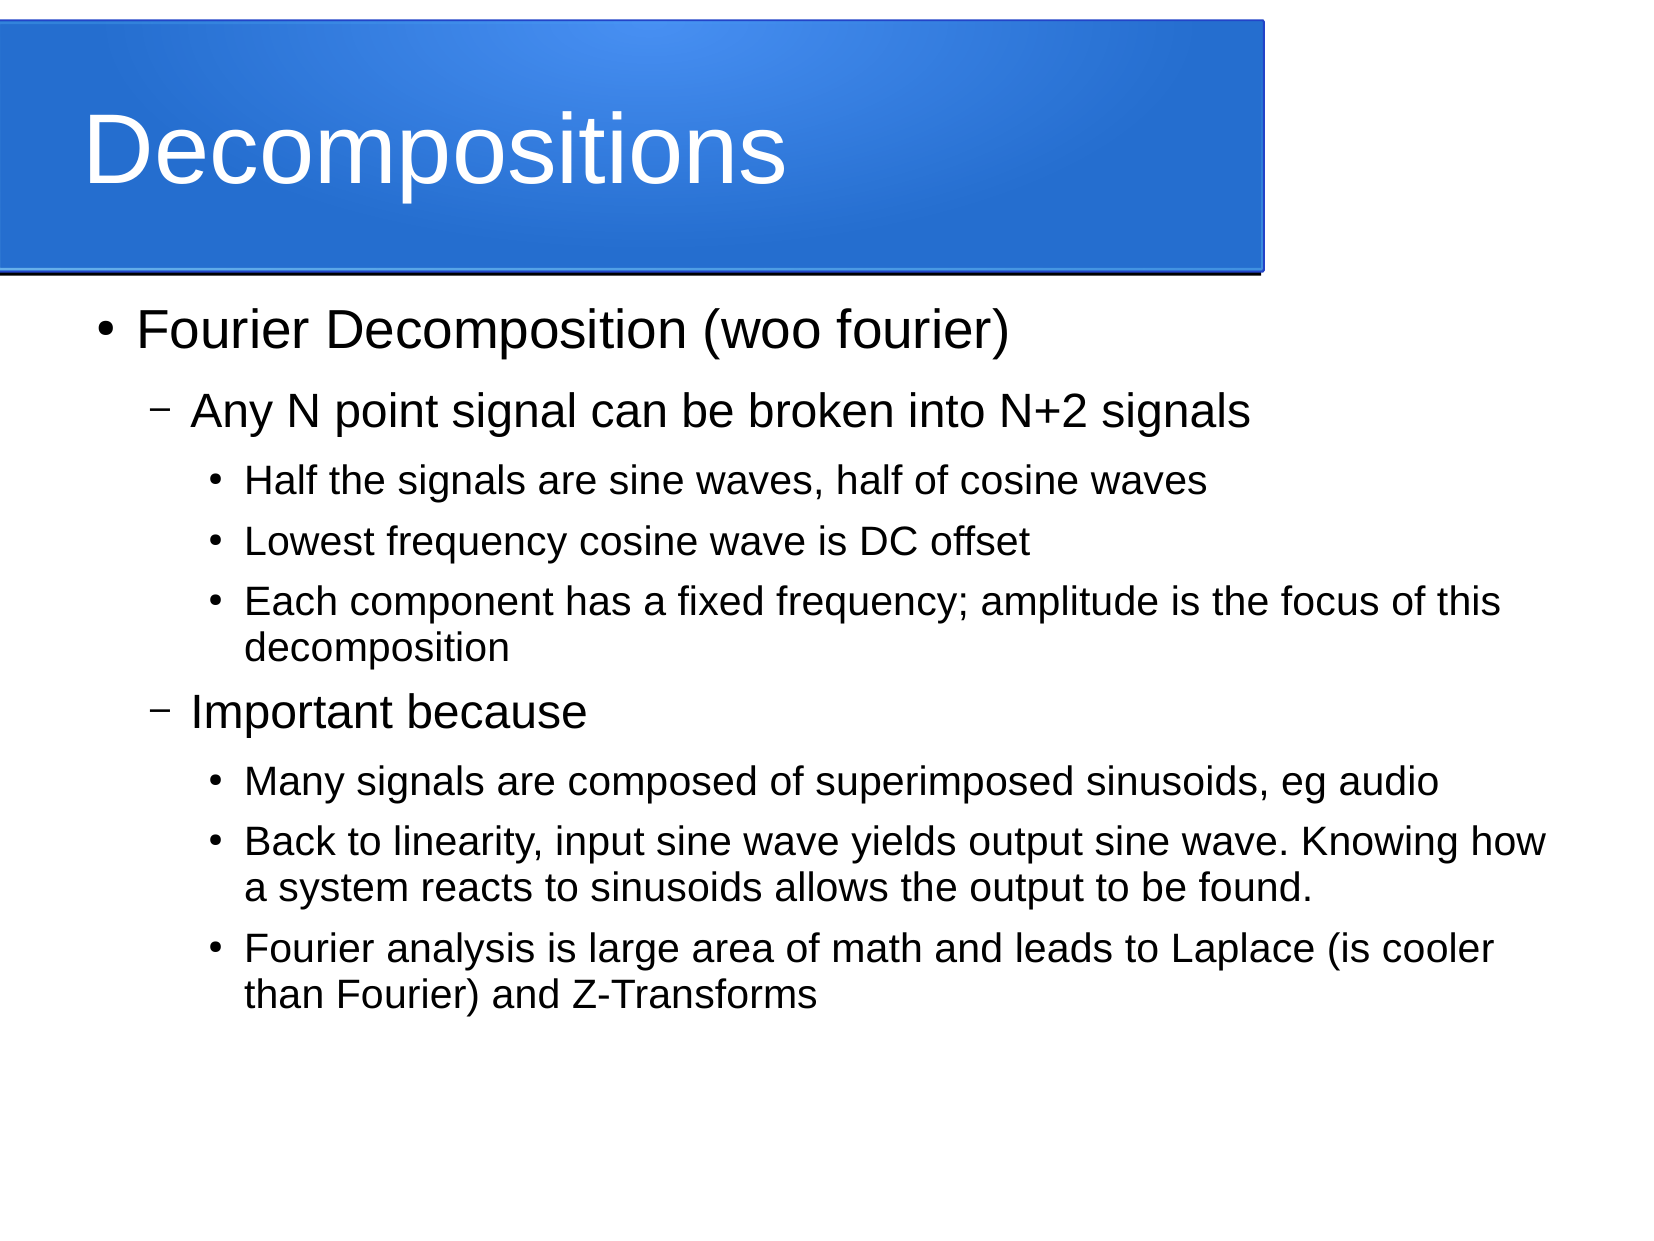

# Decompositions
Fourier Decomposition (woo fourier)
Any N point signal can be broken into N+2 signals
Half the signals are sine waves, half of cosine waves
Lowest frequency cosine wave is DC offset
Each component has a fixed frequency; amplitude is the focus of this decomposition
Important because
Many signals are composed of superimposed sinusoids, eg audio
Back to linearity, input sine wave yields output sine wave. Knowing how a system reacts to sinusoids allows the output to be found.
Fourier analysis is large area of math and leads to Laplace (is cooler than Fourier) and Z-Transforms